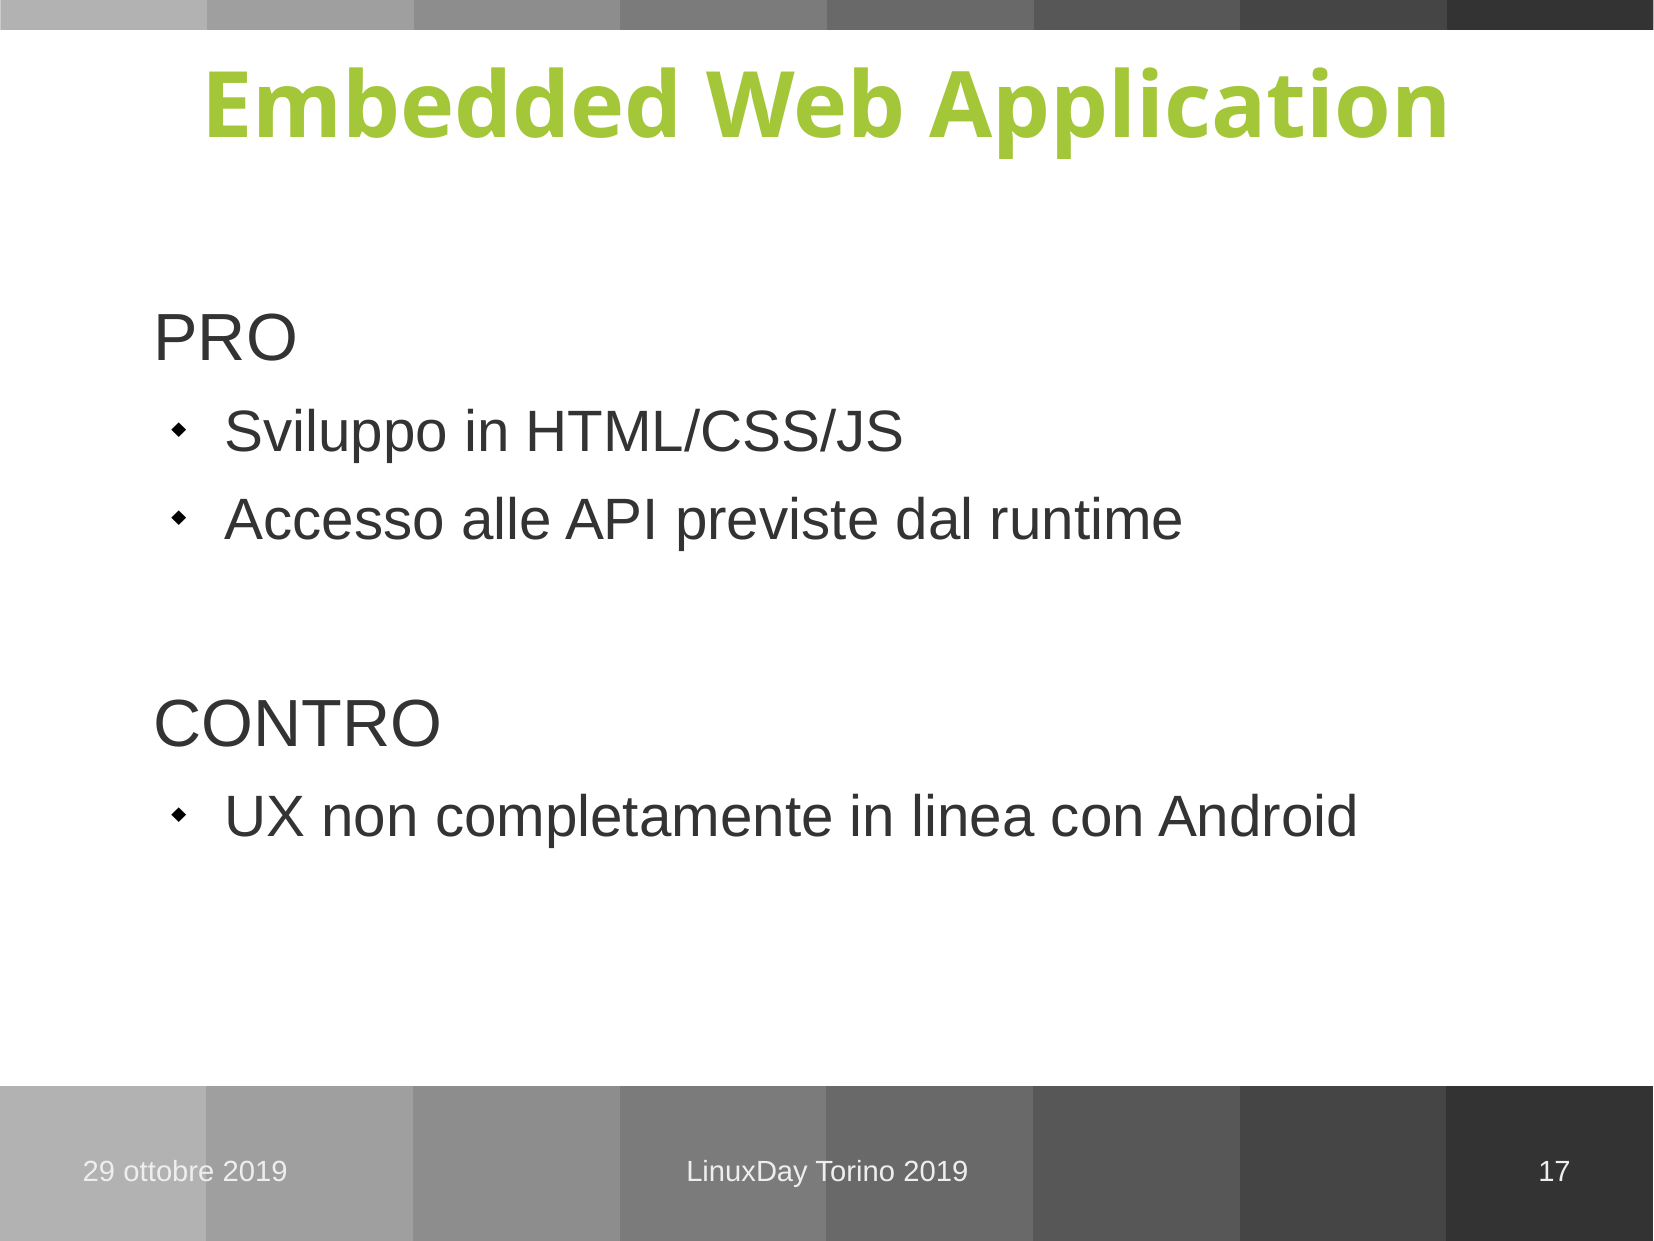

# Embedded Web Application
PRO
Sviluppo in HTML/CSS/JS
Accesso alle API previste dal runtime
CONTRO
UX non completamente in linea con Android
29 ottobre 2019
LinuxDay Torino 2019
17